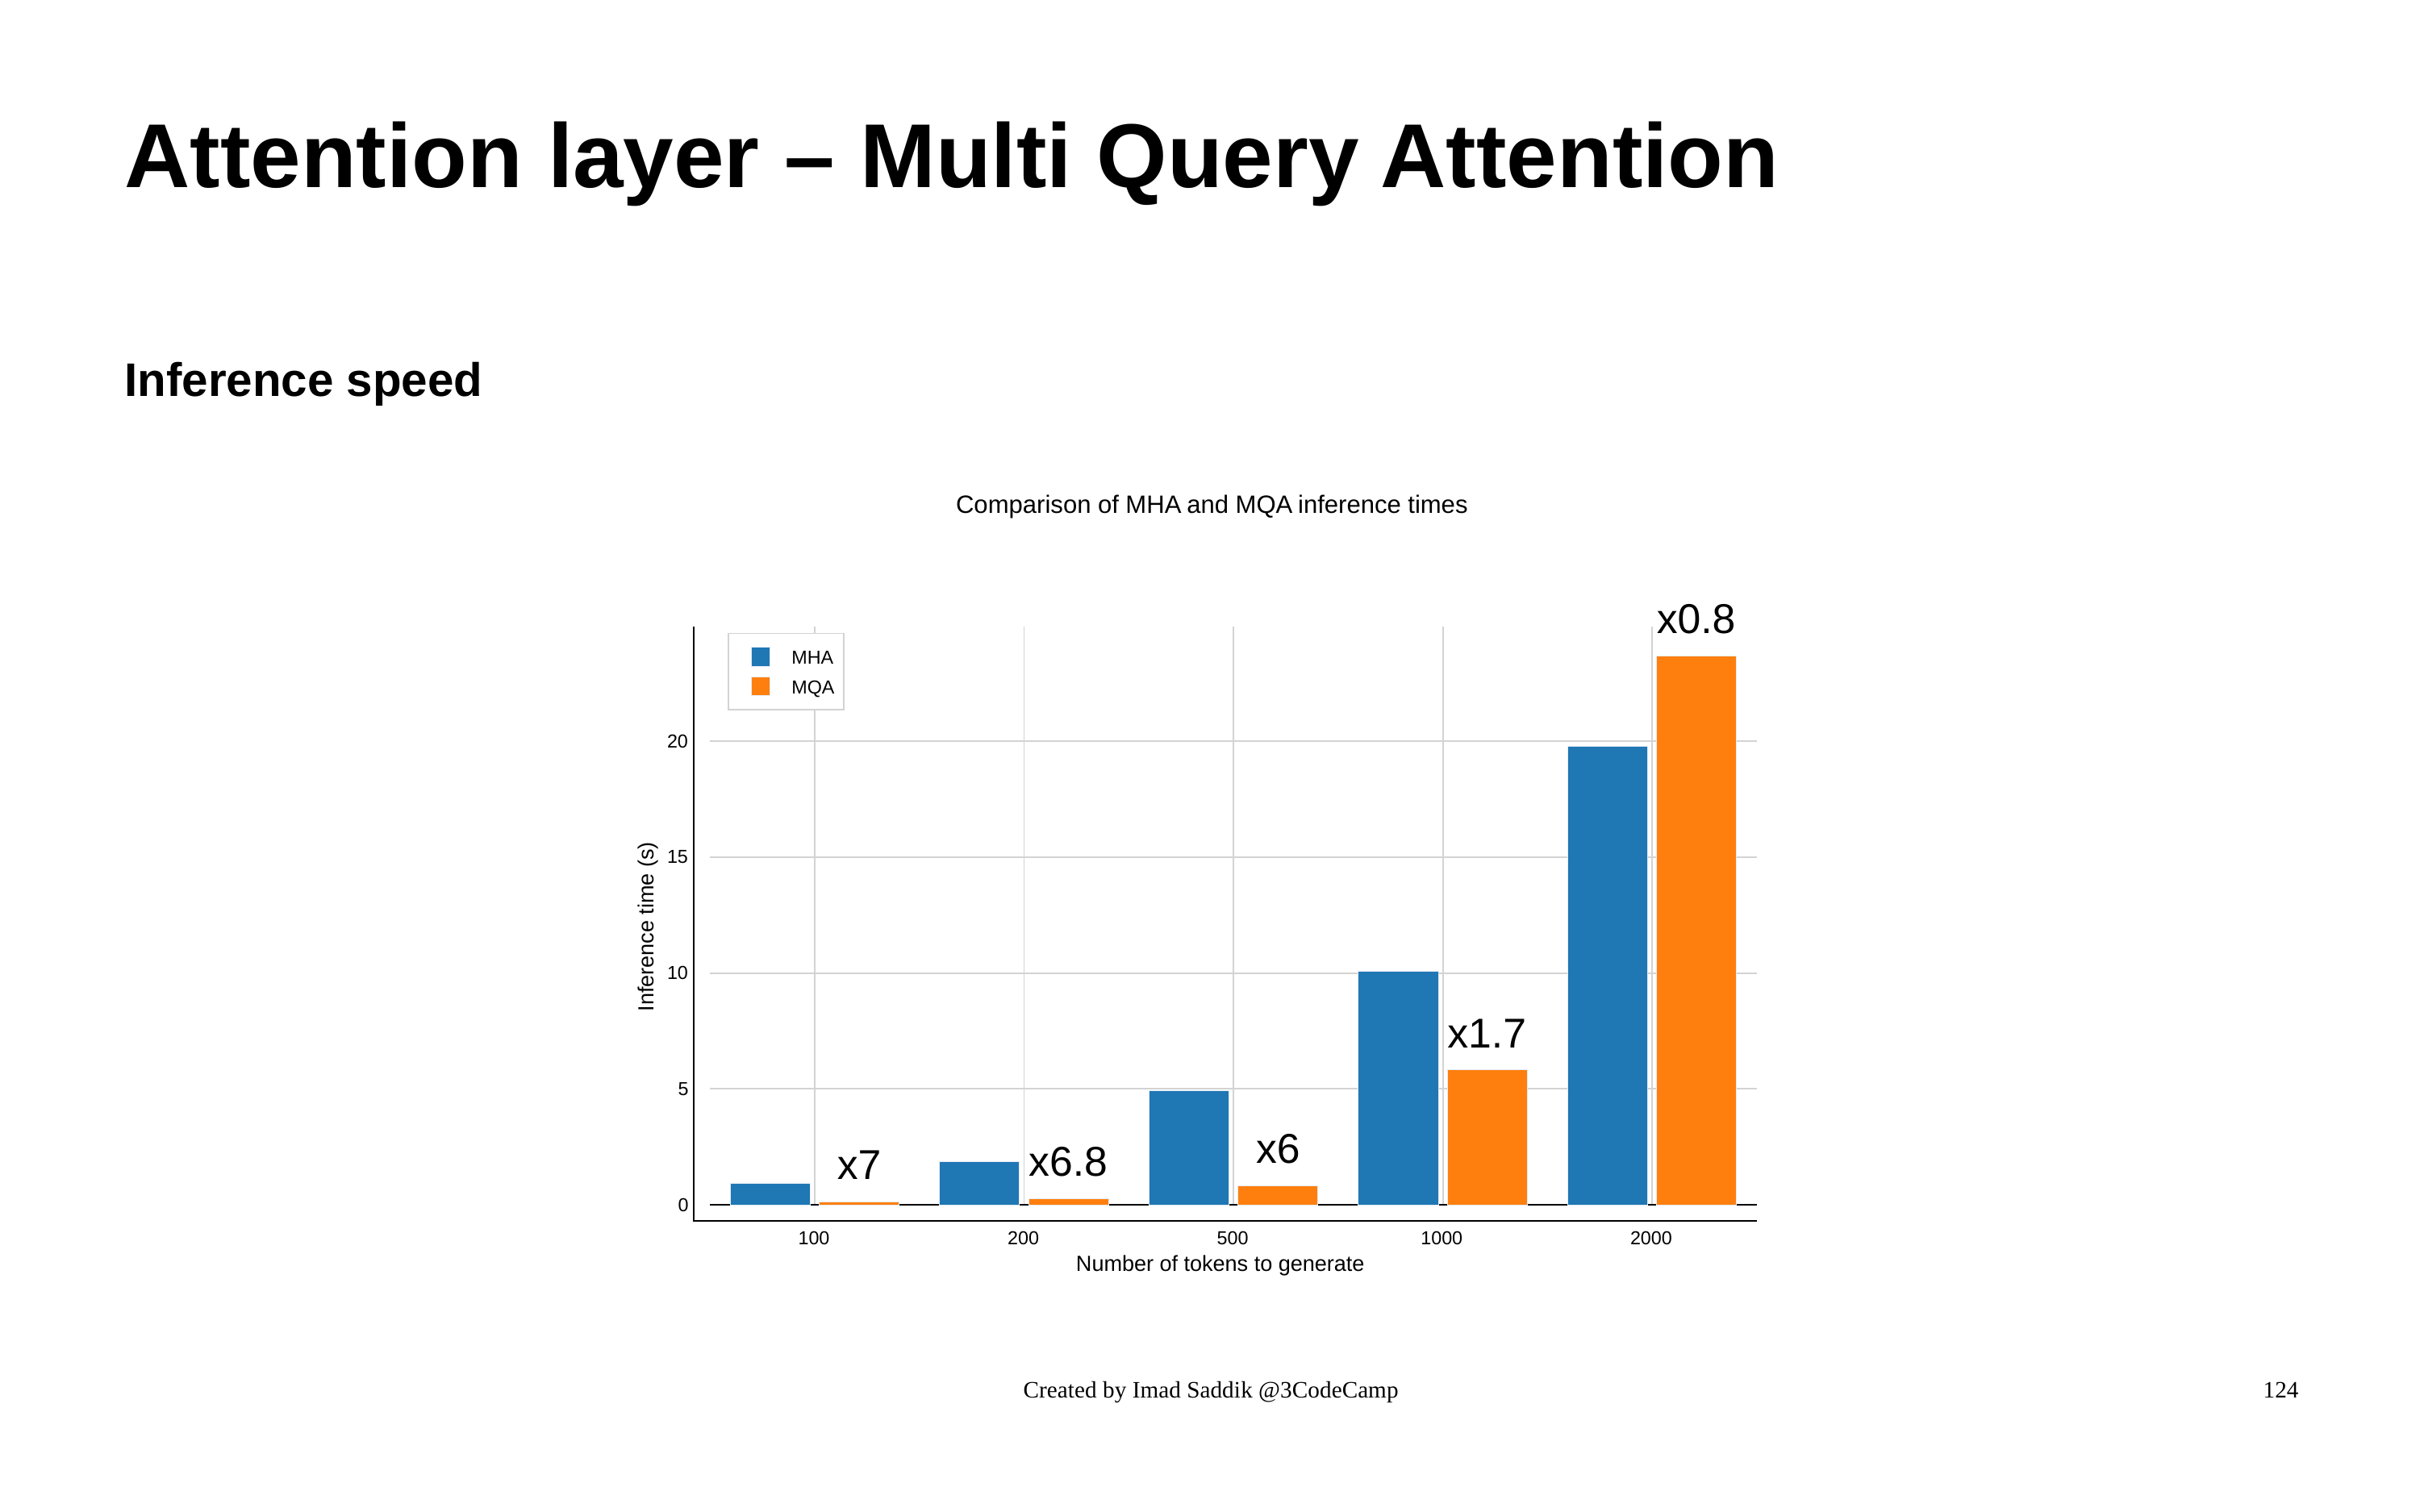

Attention layer – Multi Query Attention
Inference speed
Created by Imad Saddik @3CodeCamp
124